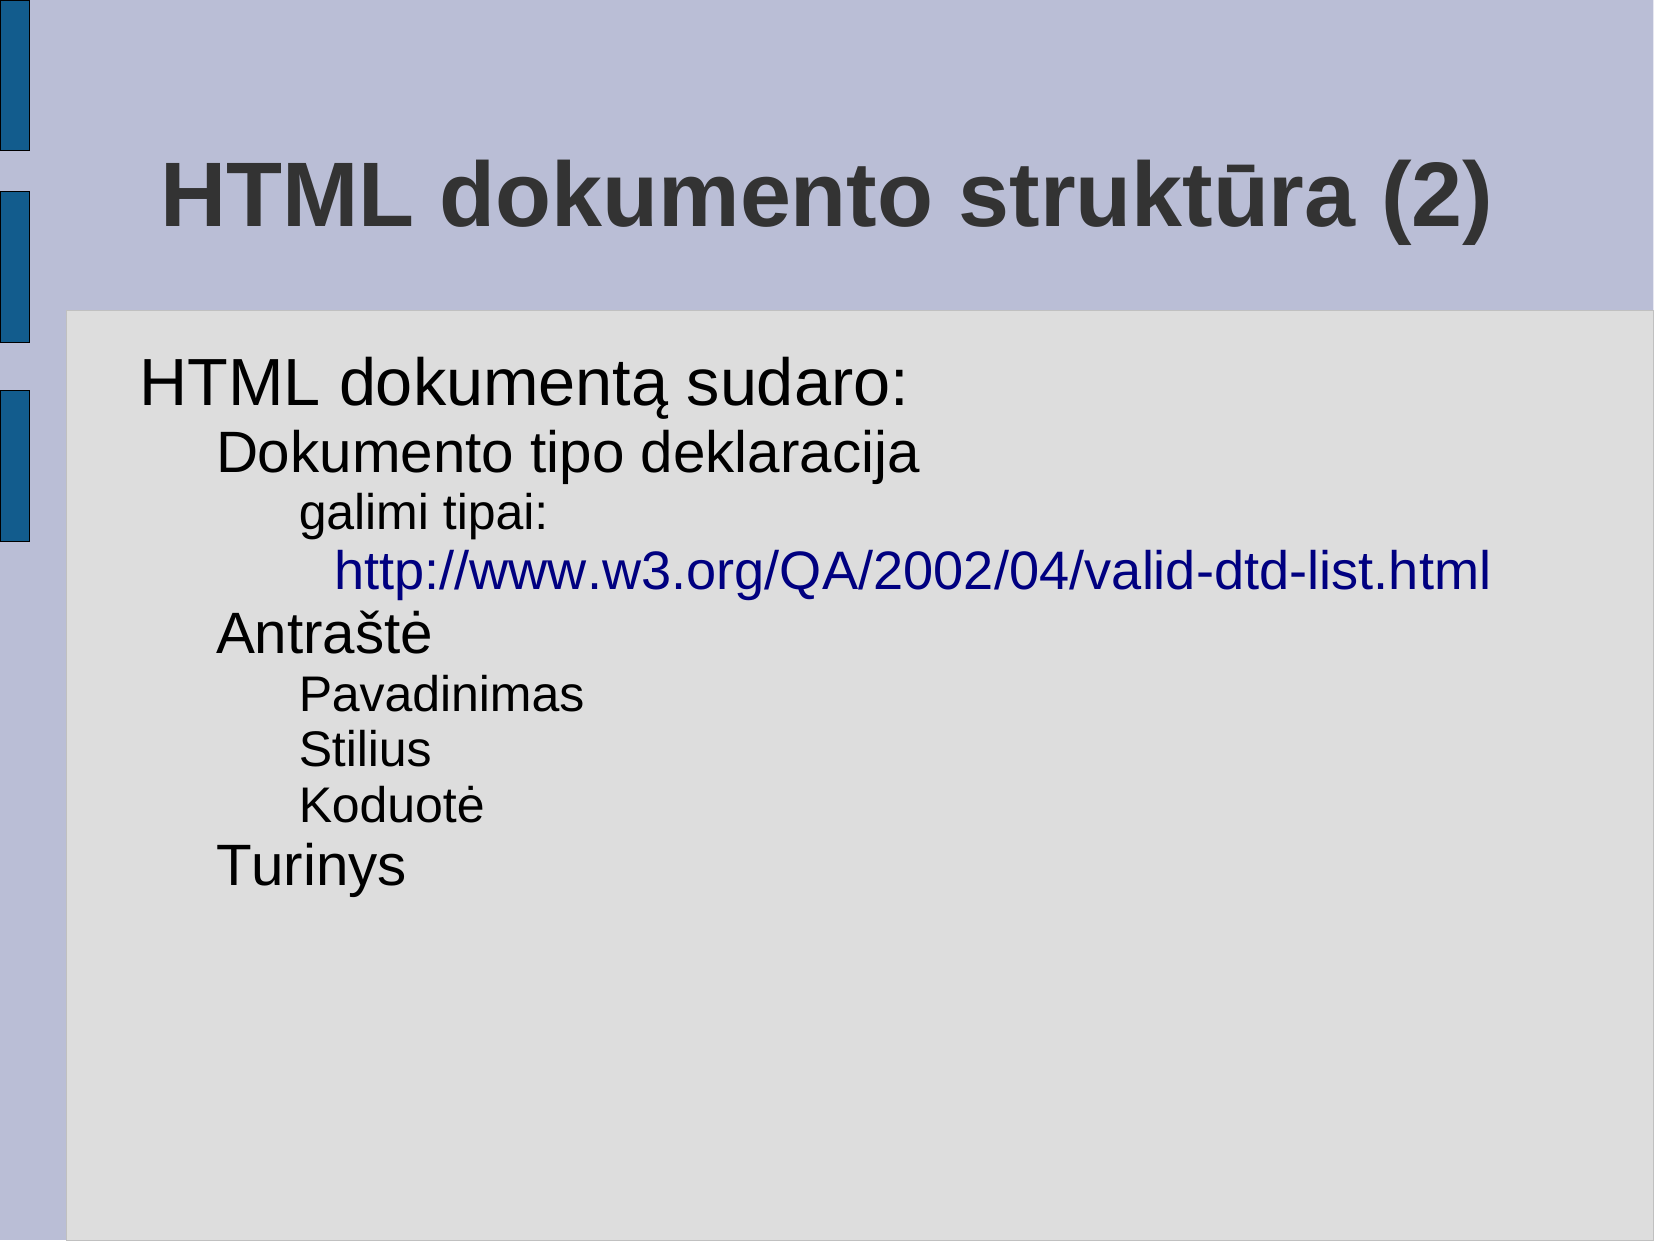

# HTML dokumento struktūra (2)
HTML dokumentą sudaro:
Dokumento tipo deklaracija
galimi tipai: http://www.w3.org/QA/2002/04/valid-dtd-list.html
Antraštė
Pavadinimas
Stilius
Koduotė
Turinys